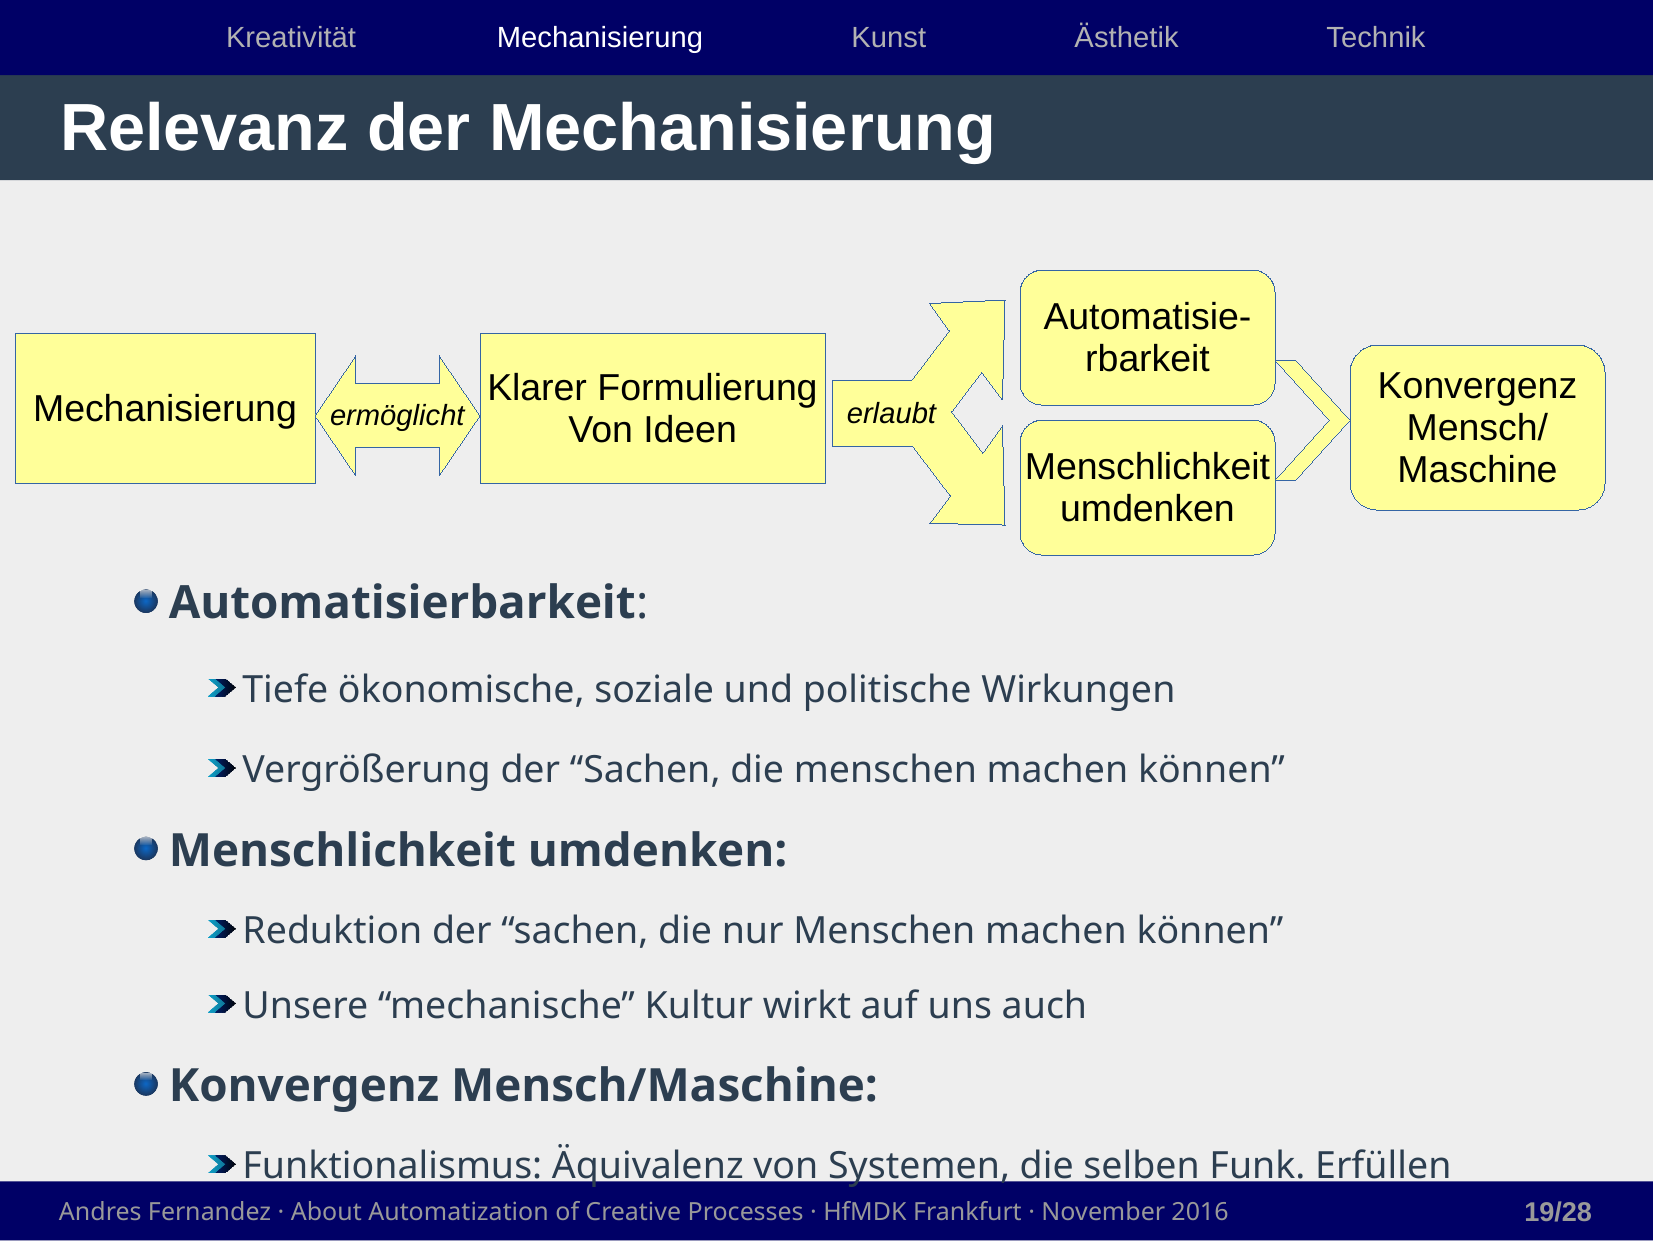

Kreativität Mechanisierung Kunst Ästhetik Technik
# Relevanz der Mechanisierung
Automatisie-
rbarkeit
Mechanisierung
Klarer Formulierung
Von Ideen
Konvergenz
Mensch/
Maschine
ermöglicht
erlaubt
Menschlichkeit
umdenken
Automatisierbarkeit:
Tiefe ökonomische, soziale und politische Wirkungen
Vergrößerung der “Sachen, die menschen machen können”
Menschlichkeit umdenken:
Reduktion der “sachen, die nur Menschen machen können”
Unsere “mechanische” Kultur wirkt auf uns auch
Konvergenz Mensch/Maschine:
Funktionalismus: Äquivalenz von Systemen, die selben Funk. Erfüllen